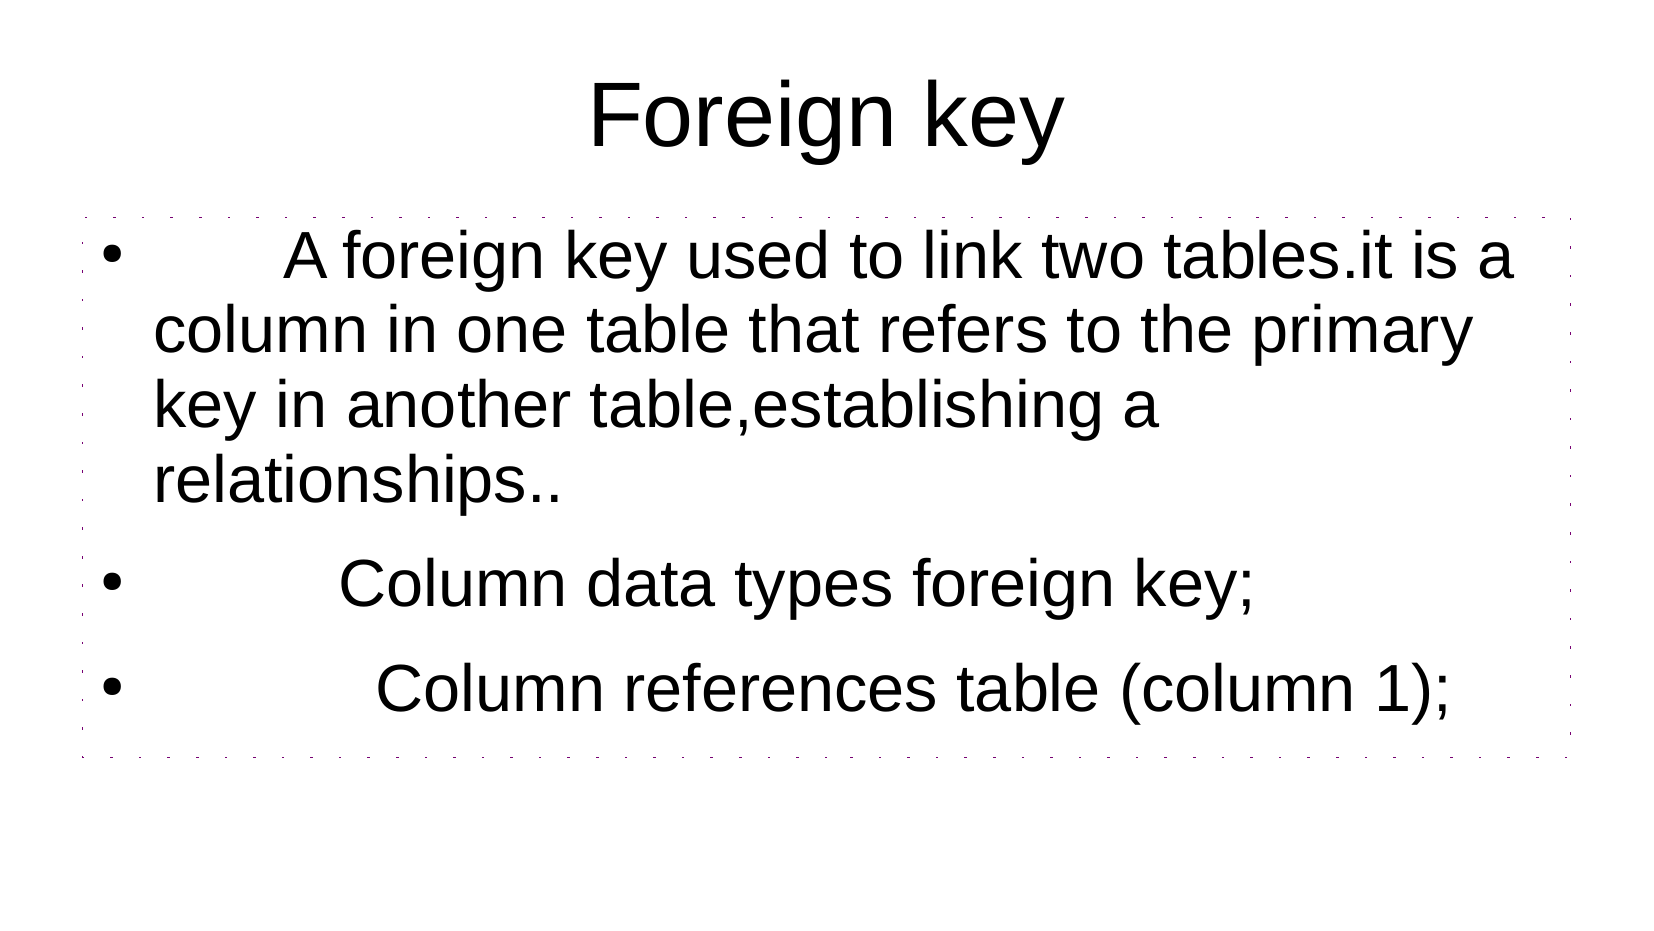

# Foreign key
 A foreign key used to link two tables.it is a column in one table that refers to the primary key in another table,establishing a relationships..
 Column data types foreign key;
 Column references table (column 1);